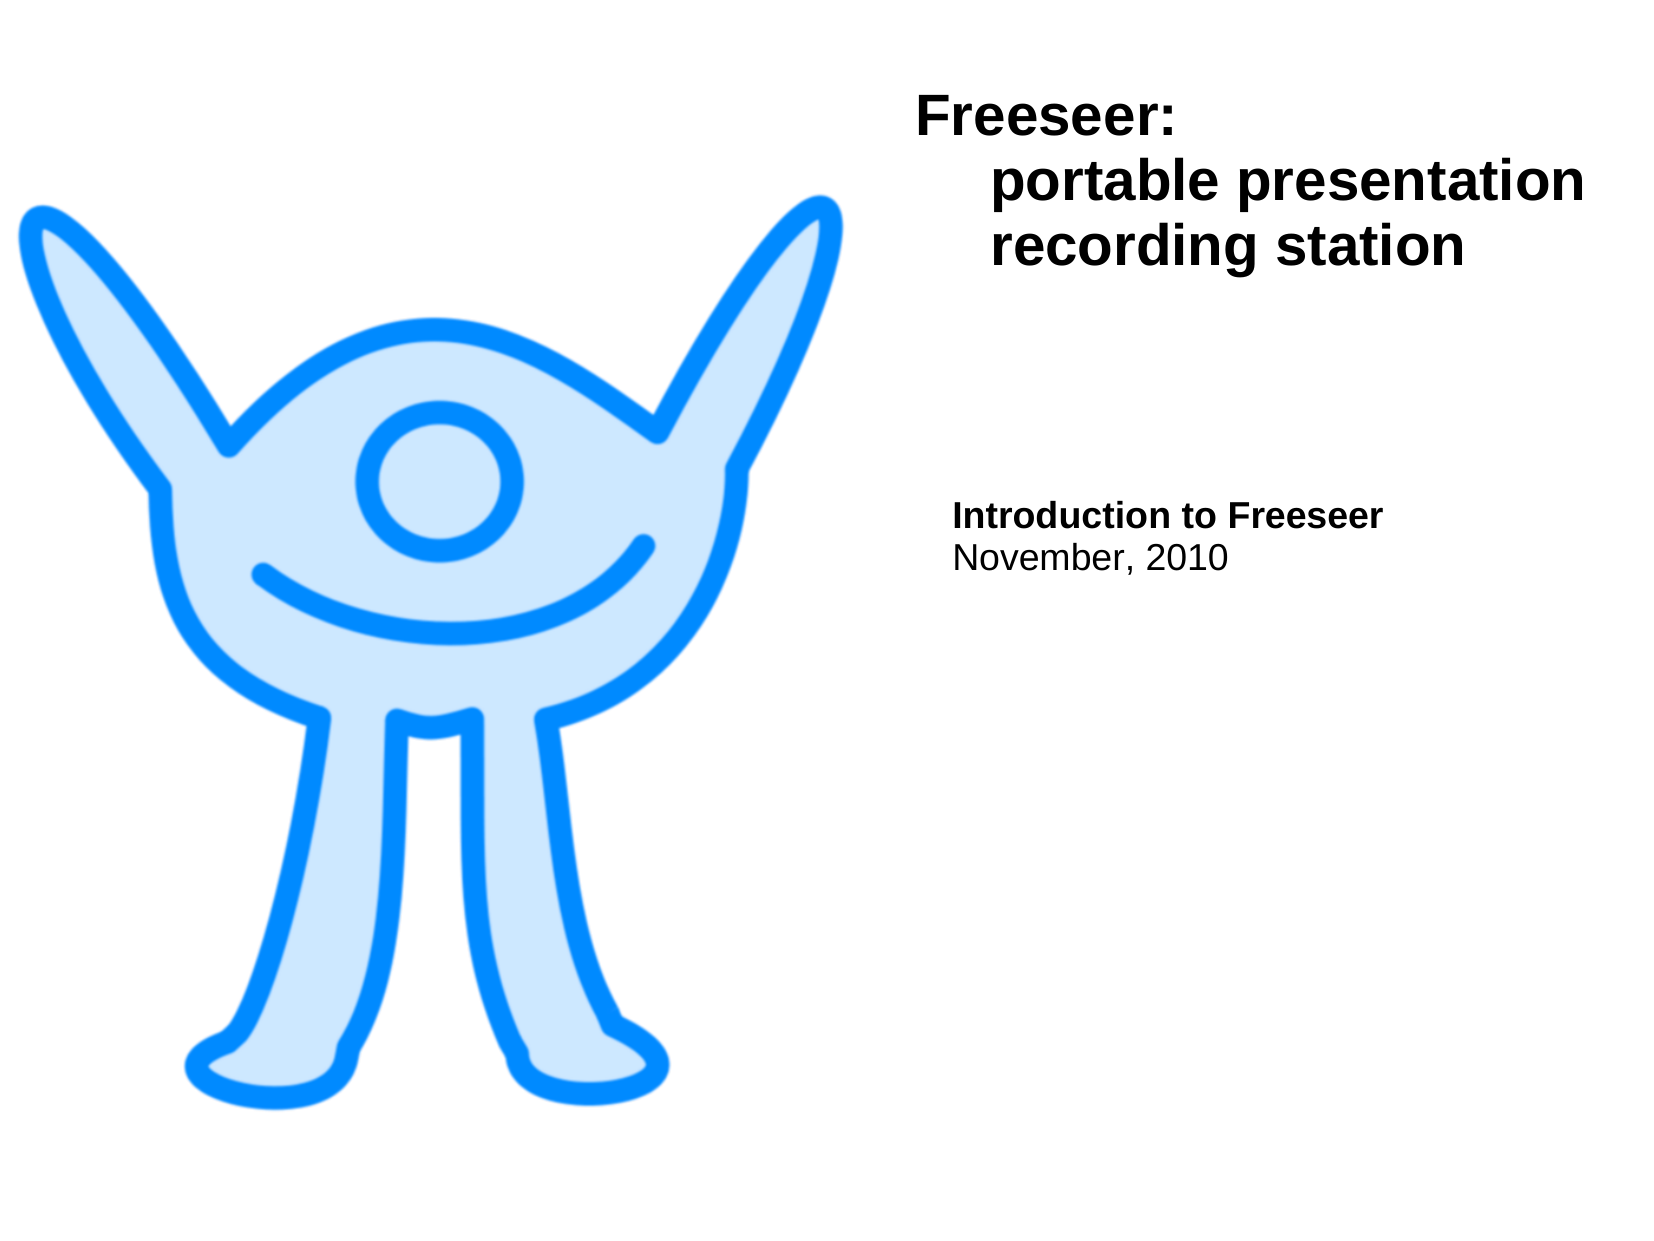

Freeseer:
	portable presentation
	recording station
Introduction to Freeseer
November, 2010